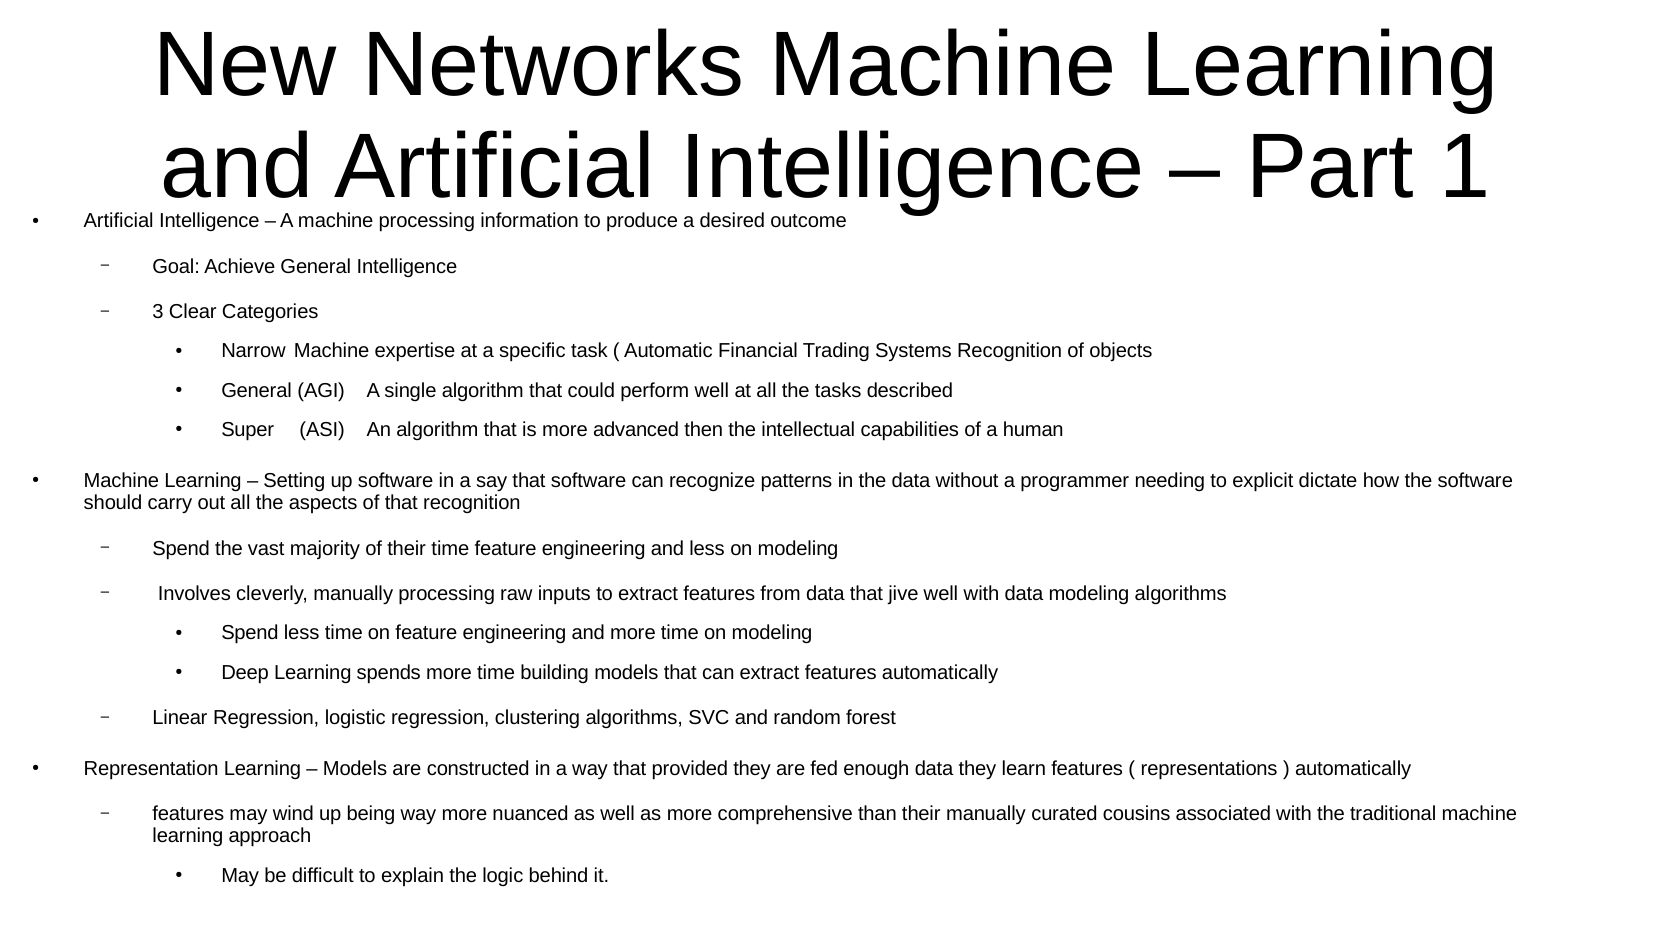

# New Networks Machine Learning and Artificial Intelligence – Part 1
Artificial Intelligence – A machine processing information to produce a desired outcome
Goal: Achieve General Intelligence
3 Clear Categories
Narrow			Machine expertise at a specific task ( Automatic Financial Trading Systems Recognition of objects
General (AGI)		A single algorithm that could perform well at all the tasks described
Super	 (ASI)		An algorithm that is more advanced then the intellectual capabilities of a human
Machine Learning – Setting up software in a say that software can recognize patterns in the data without a programmer needing to explicit dictate how the software should carry out all the aspects of that recognition
Spend the vast majority of their time feature engineering and less on modeling
 Involves cleverly, manually processing raw inputs to extract features from data that jive well with data modeling algorithms
Spend less time on feature engineering and more time on modeling
Deep Learning spends more time building models that can extract features automatically
Linear Regression, logistic regression, clustering algorithms, SVC and random forest
Representation Learning – Models are constructed in a way that provided they are fed enough data they learn features ( representations ) automatically
features may wind up being way more nuanced as well as more comprehensive than their manually curated cousins associated with the traditional machine learning approach
May be difficult to explain the logic behind it.